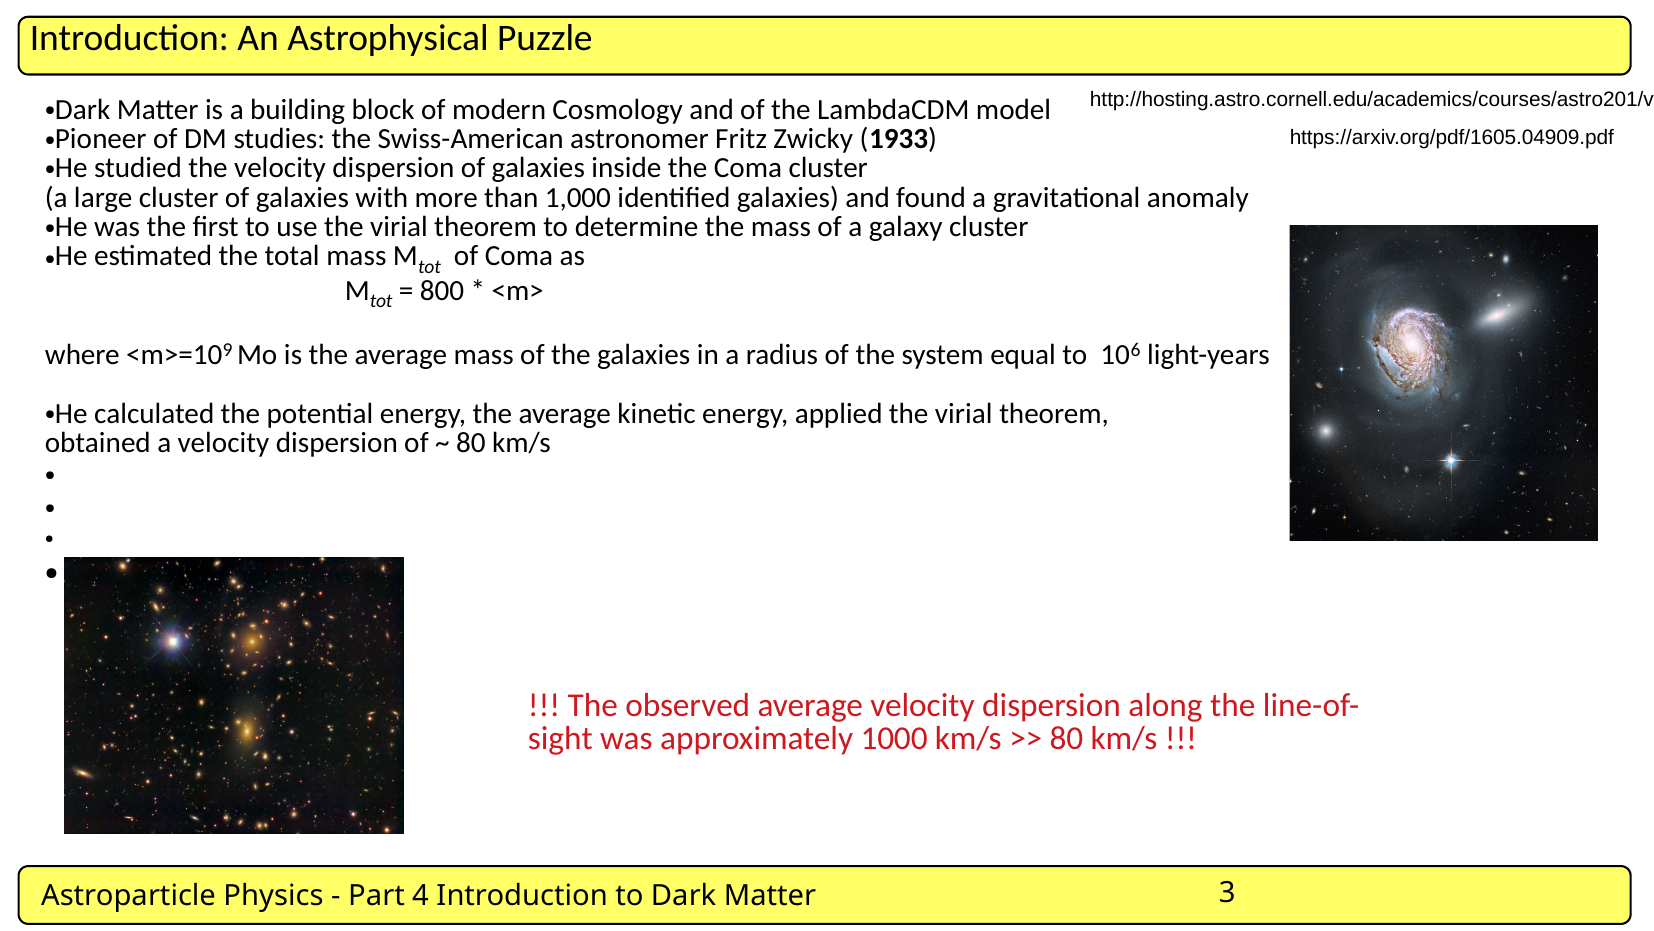

Introduction: An Astrophysical Puzzle
http://hosting.astro.cornell.edu/academics/courses/astro201/vt.htm
Dark Matter is a building block of modern Cosmology and of the LambdaCDM model
Pioneer of DM studies: the Swiss-American astronomer Fritz Zwicky (1933)
He studied the velocity dispersion of galaxies inside the Coma cluster
(a large cluster of galaxies with more than 1,000 identified galaxies) and found a gravitational anomaly
He was the first to use the virial theorem to determine the mass of a galaxy cluster
He estimated the total mass Mtot of Coma as
				Mtot = 800 * <m>
where <m>=109 Mo is the average mass of the galaxies in a radius of the system equal to 106 light-years
He calculated the potential energy, the average kinetic energy, applied the virial theorem,
obtained a velocity dispersion of ~ 80 km/s
https://arxiv.org/pdf/1605.04909.pdf
!!! The observed average velocity dispersion along the line-of-sight was approximately 1000 km/s >> 80 km/s !!!
Astroparticle Physics - Part 4 Introduction to Dark Matter